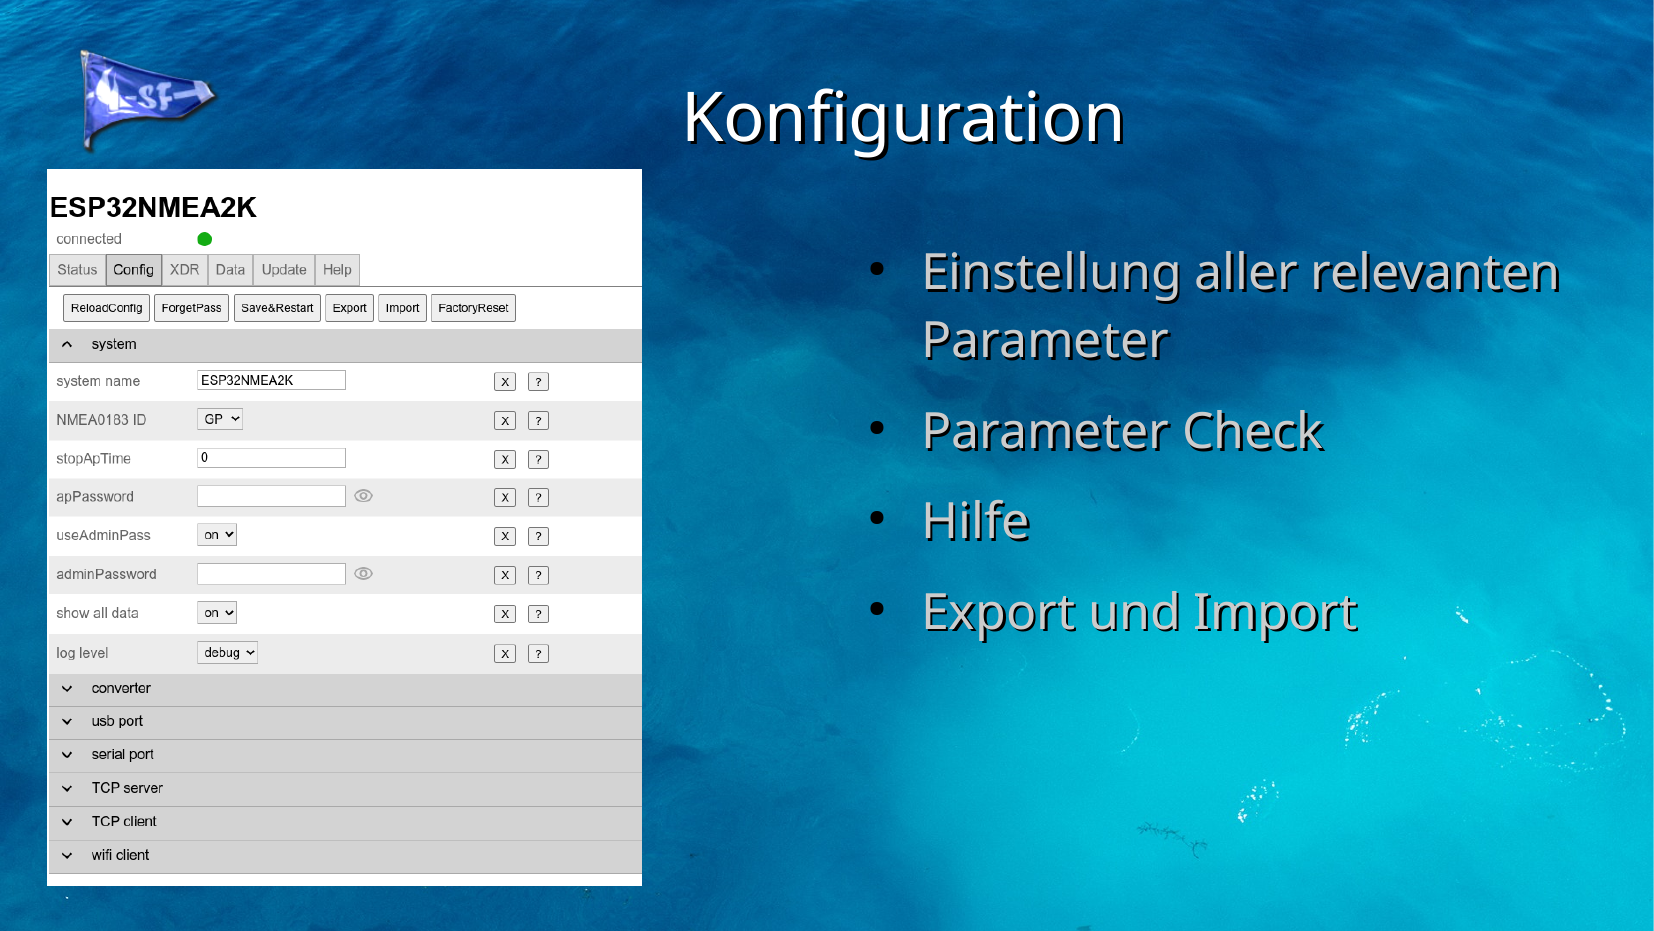

# Konfiguration
Einstellung aller relevanten Parameter
Parameter Check
Hilfe
Export und Import